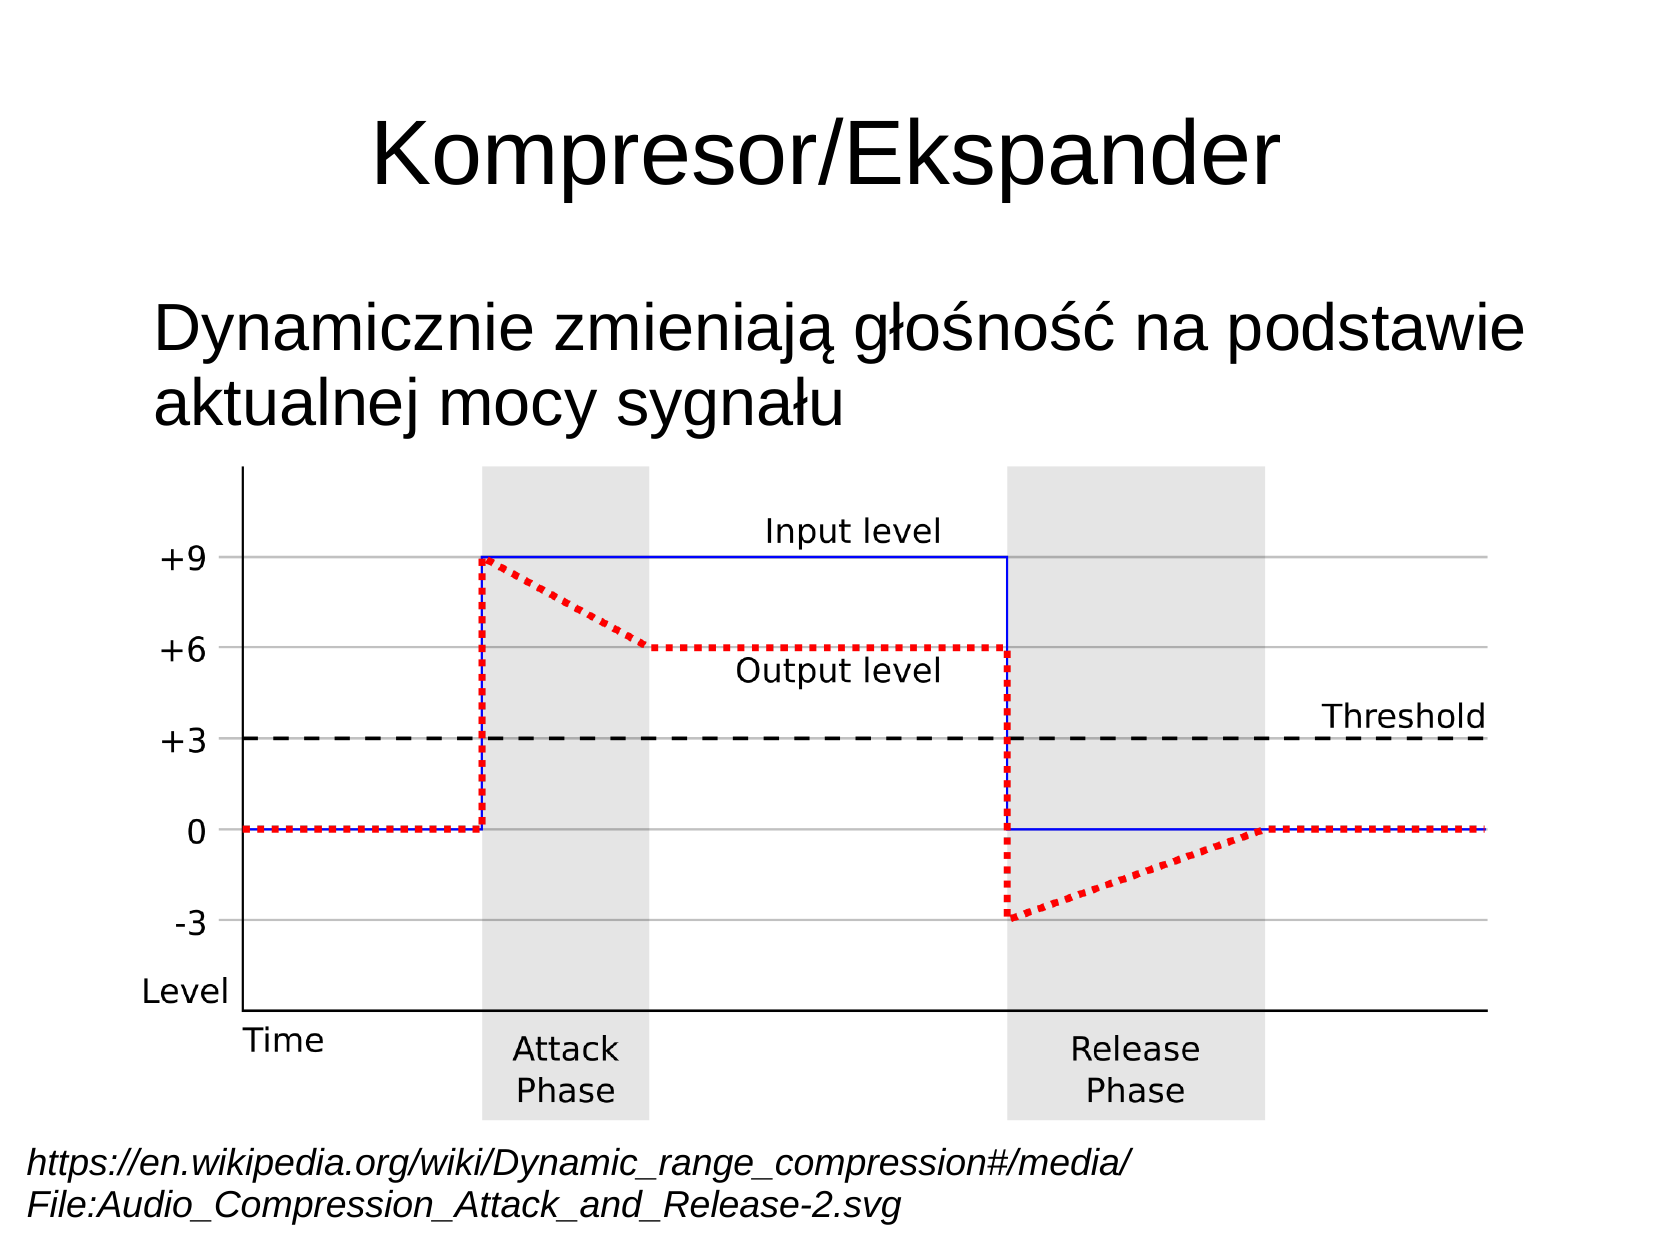

# Kompresor/Ekspander
Dynamicznie zmieniają głośność na podstawie aktualnej mocy sygnału
https://en.wikipedia.org/wiki/Dynamic_range_compression#/media/File:Audio_Compression_Attack_and_Release-2.svg